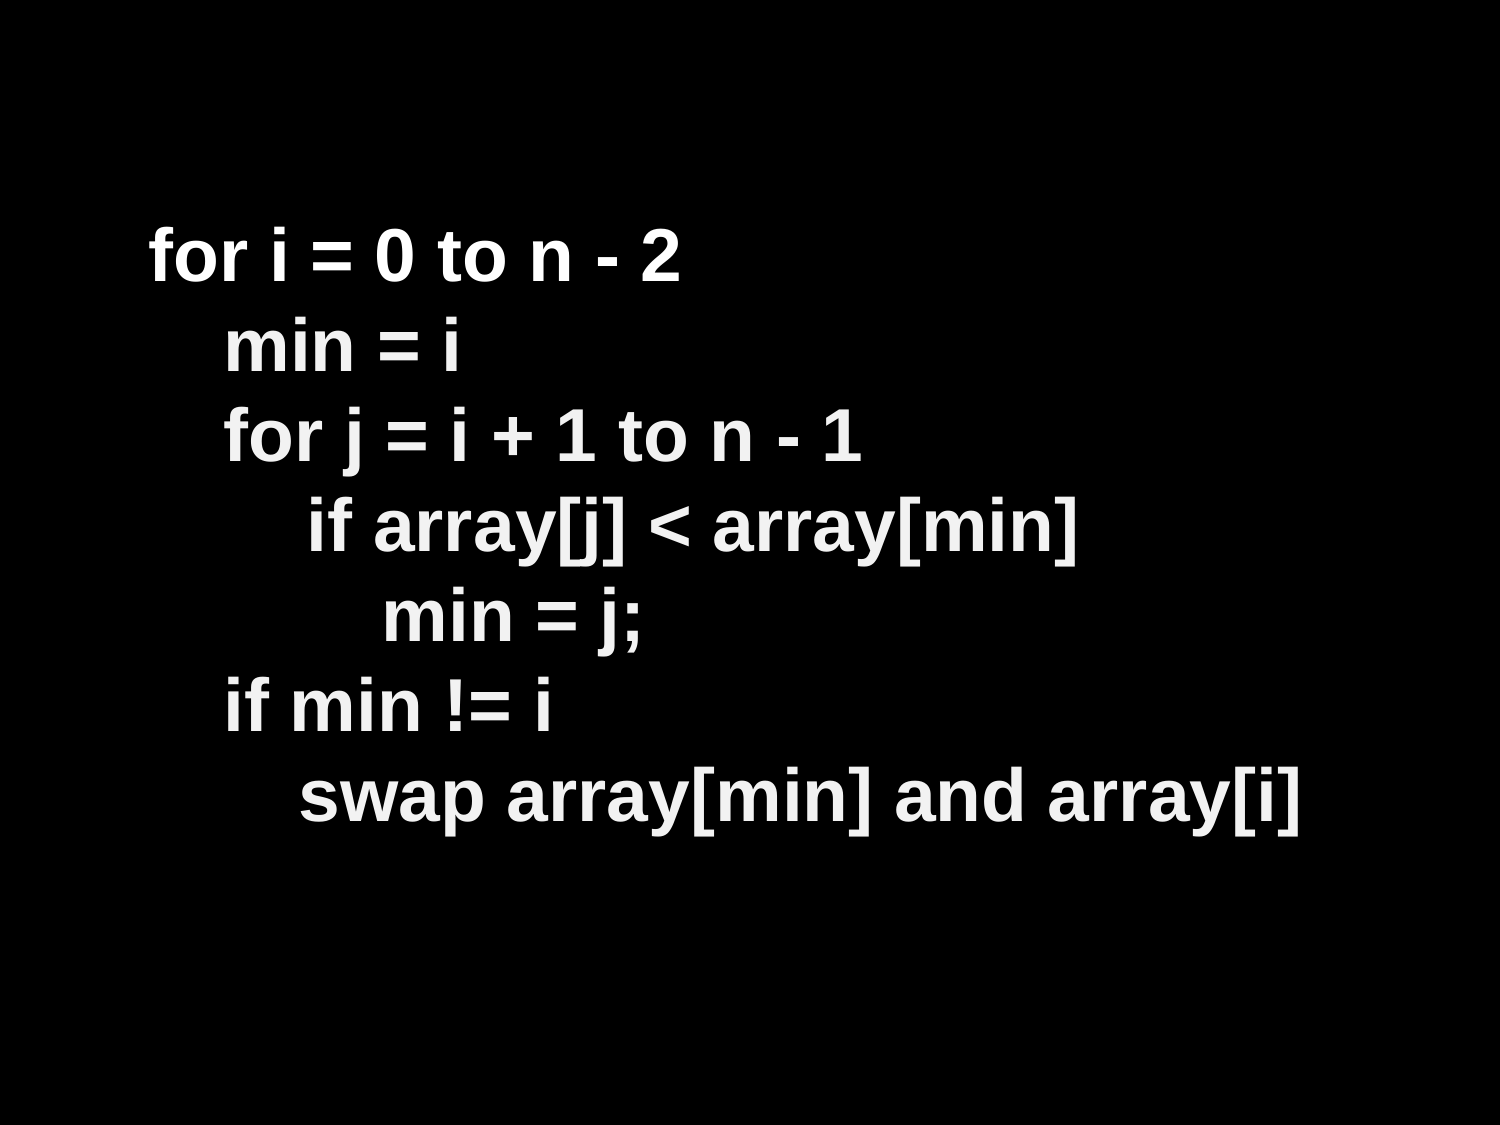

for i = 0 to n - 2
	min = i
	for j = i + 1 to n - 1
	 if array[j] < array[min]
		 min = j;
	if min != i
		swap array[min] and array[i]